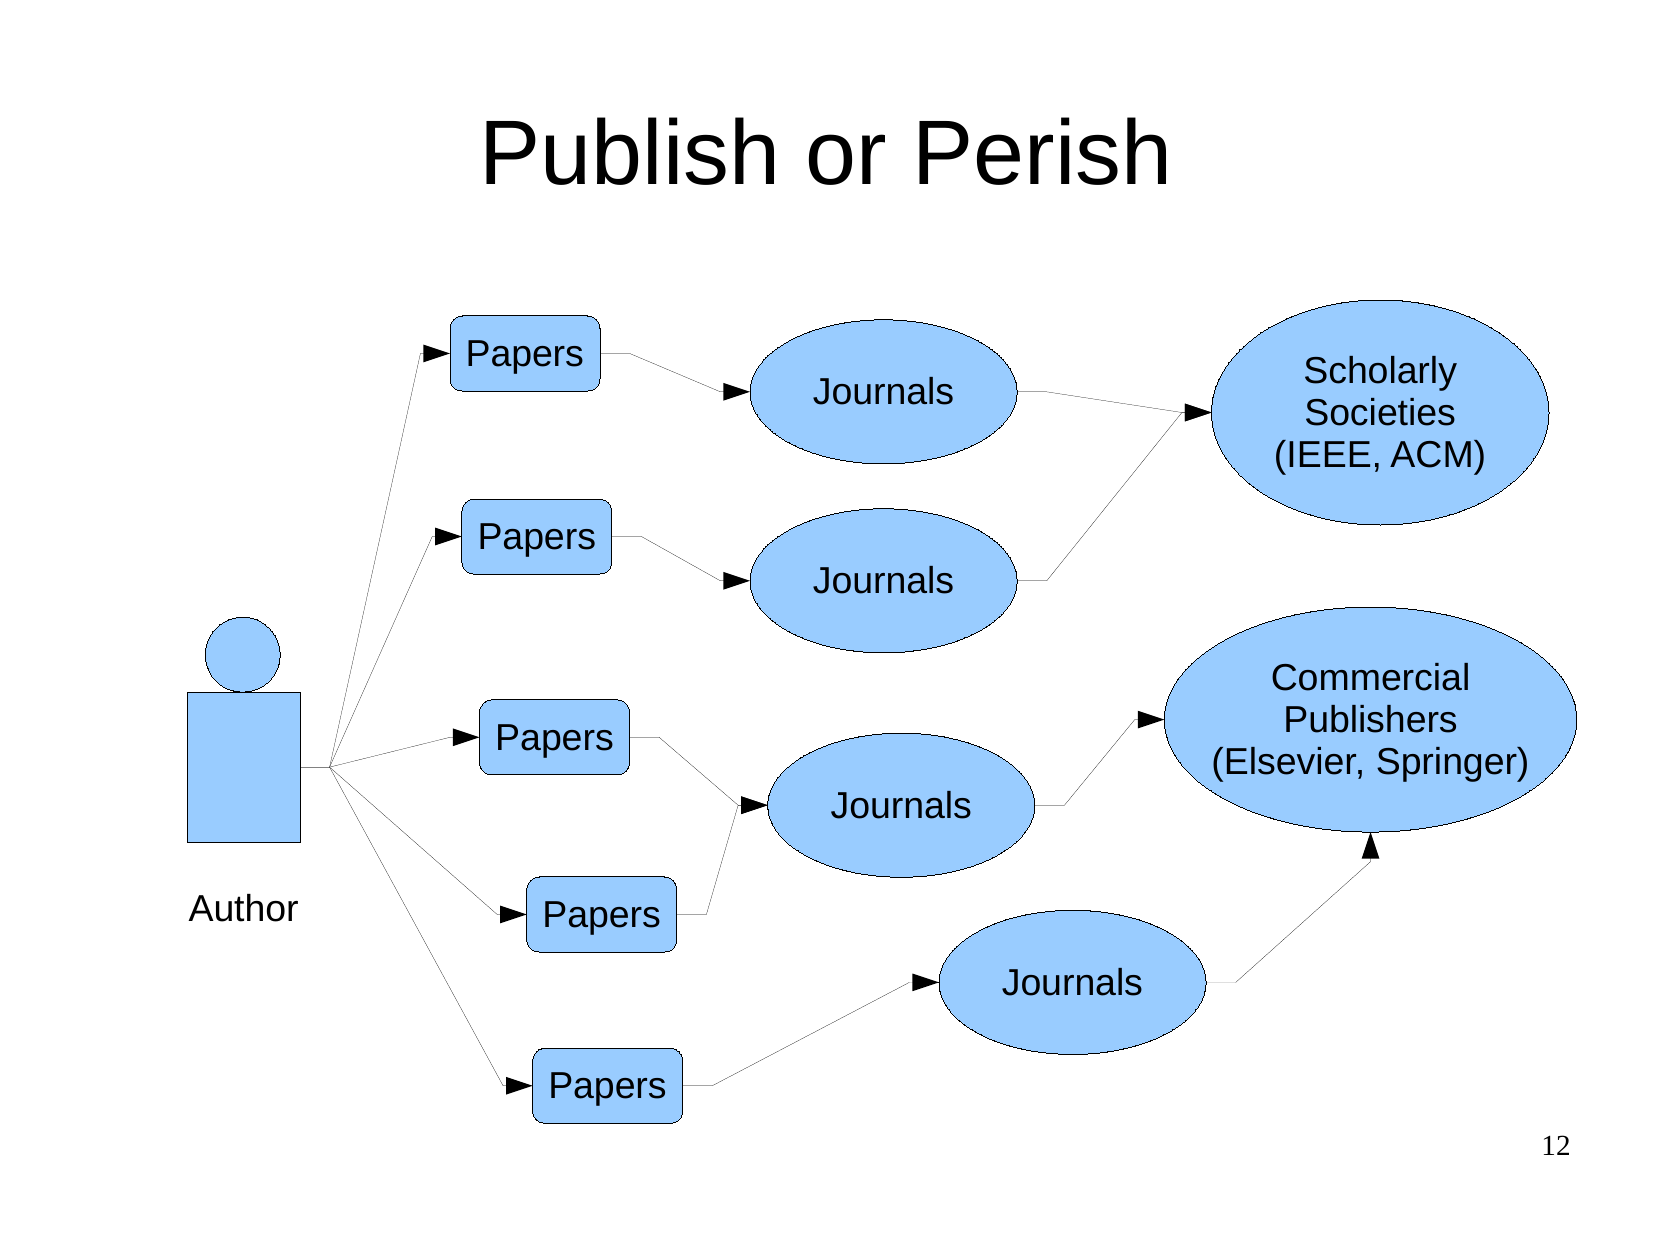

# Publish or Perish
Scholarly
Societies
(IEEE, ACM)
Papers
Journals
Papers
Journals
Commercial
Publishers
(Elsevier, Springer)
Papers
Journals
Papers
Author
Journals
Papers
12